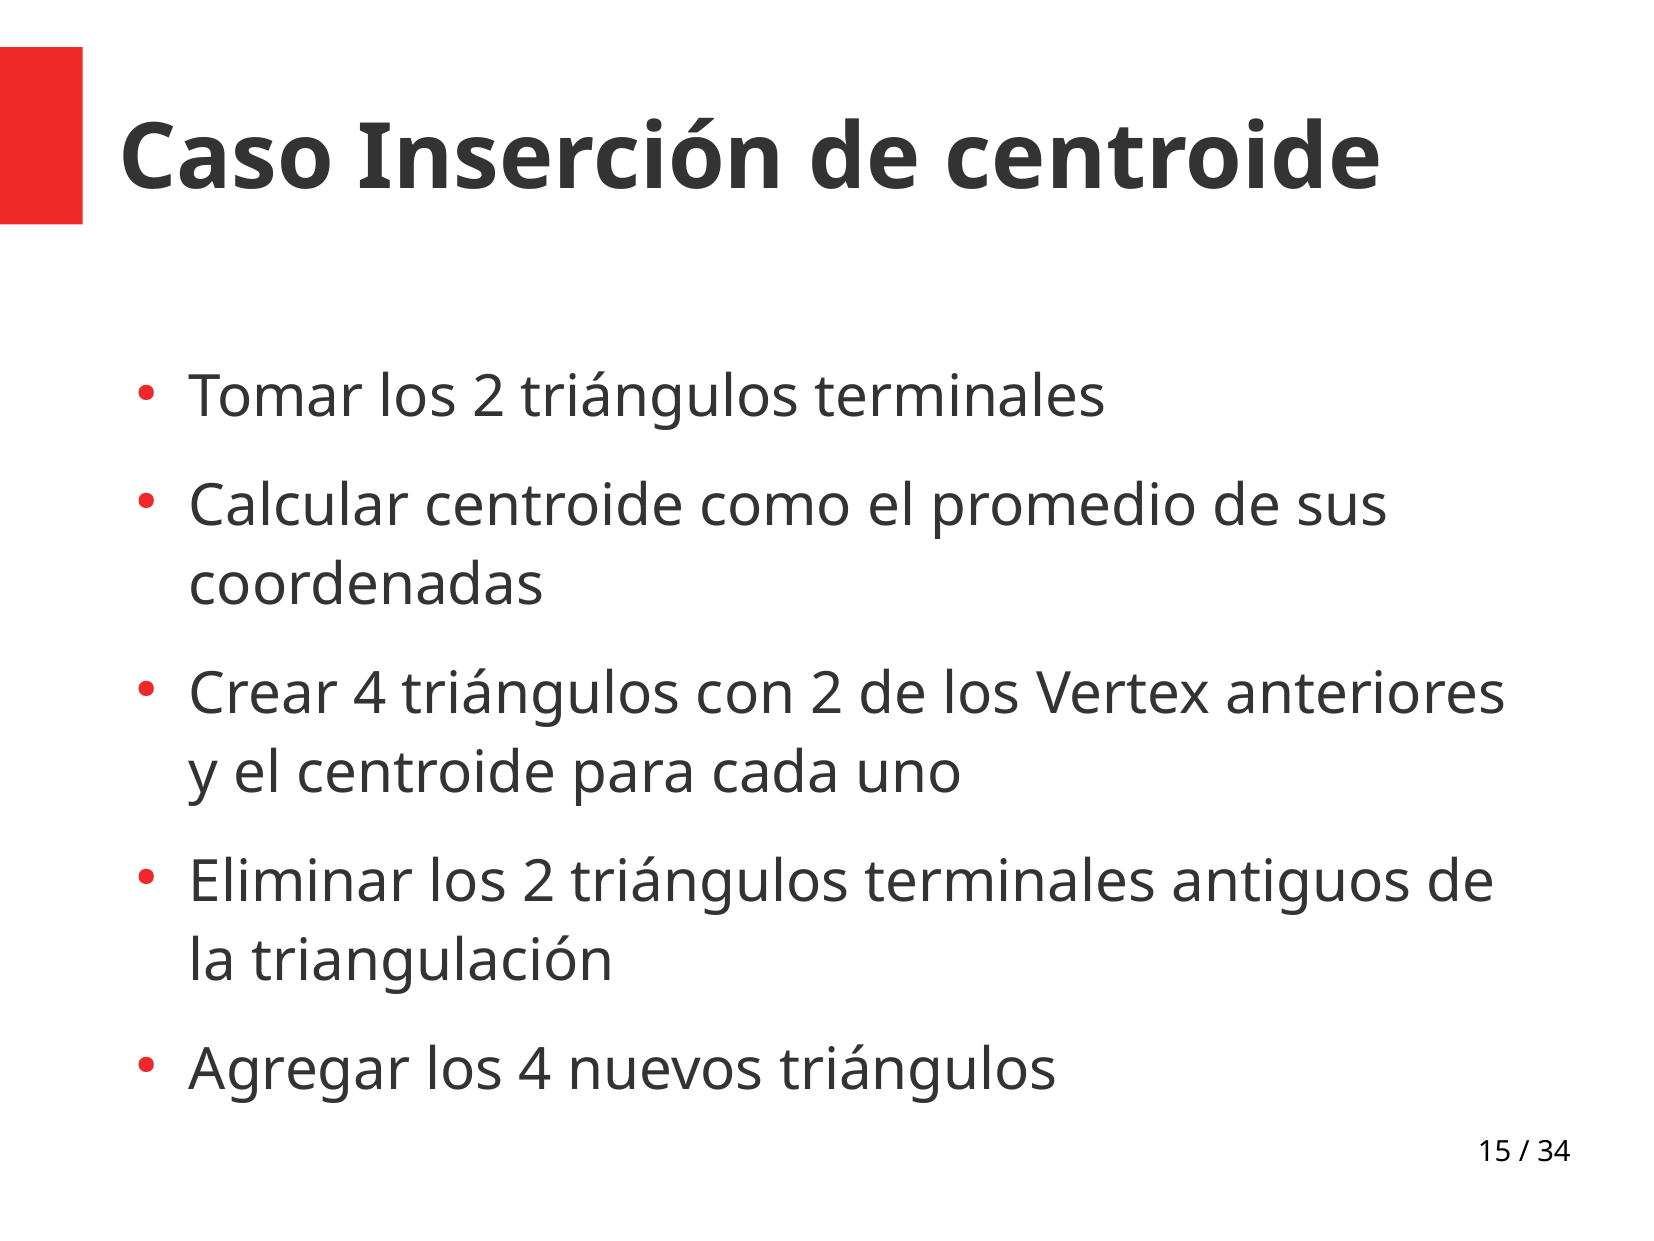

# Caso Inserción de centroide
Tomar los 2 triángulos terminales
Calcular centroide como el promedio de sus coordenadas
Crear 4 triángulos con 2 de los Vertex anteriores y el centroide para cada uno
Eliminar los 2 triángulos terminales antiguos de la triangulación
Agregar los 4 nuevos triángulos
15